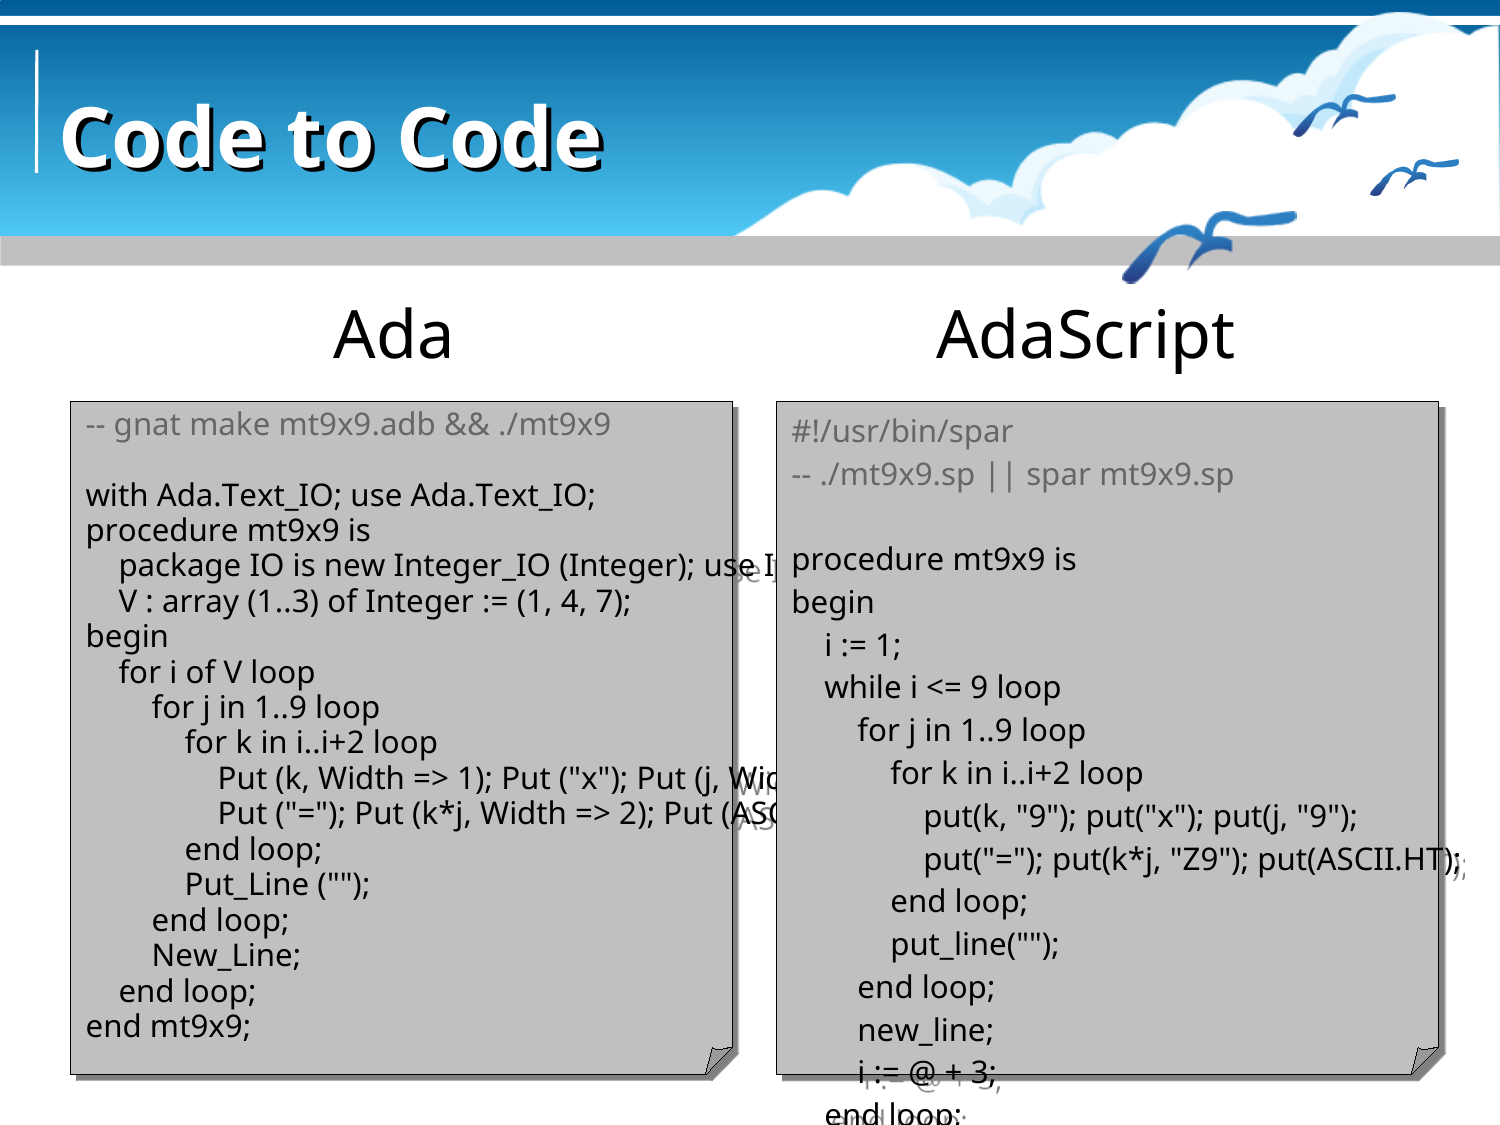

# Code to Code
AdaScript
Ada
-- gnat make mt9x9.adb && ./mt9x9
with Ada.Text_IO; use Ada.Text_IO;
procedure mt9x9 is
 package IO is new Integer_IO (Integer); use IO;
 V : array (1..3) of Integer := (1, 4, 7);
begin
 for i of V loop
 for j in 1..9 loop
 for k in i..i+2 loop
 Put (k, Width => 1); Put ("x"); Put (j, Width => 1);
 Put ("="); Put (k*j, Width => 2); Put (ASCII.HT);
 end loop;
 Put_Line ("");
 end loop;
 New_Line;
 end loop;
end mt9x9;
#!/usr/bin/spar
-- ./mt9x9.sp || spar mt9x9.sp
procedure mt9x9 is
begin
 i := 1;
 while i <= 9 loop
 for j in 1..9 loop
 for k in i..i+2 loop
 put(k, "9"); put("x"); put(j, "9");
 put("="); put(k*j, "Z9"); put(ASCII.HT);
 end loop;
 put_line("");
 end loop;
 new_line;
 i := @ + 3;
 end loop;
end mt9x9;